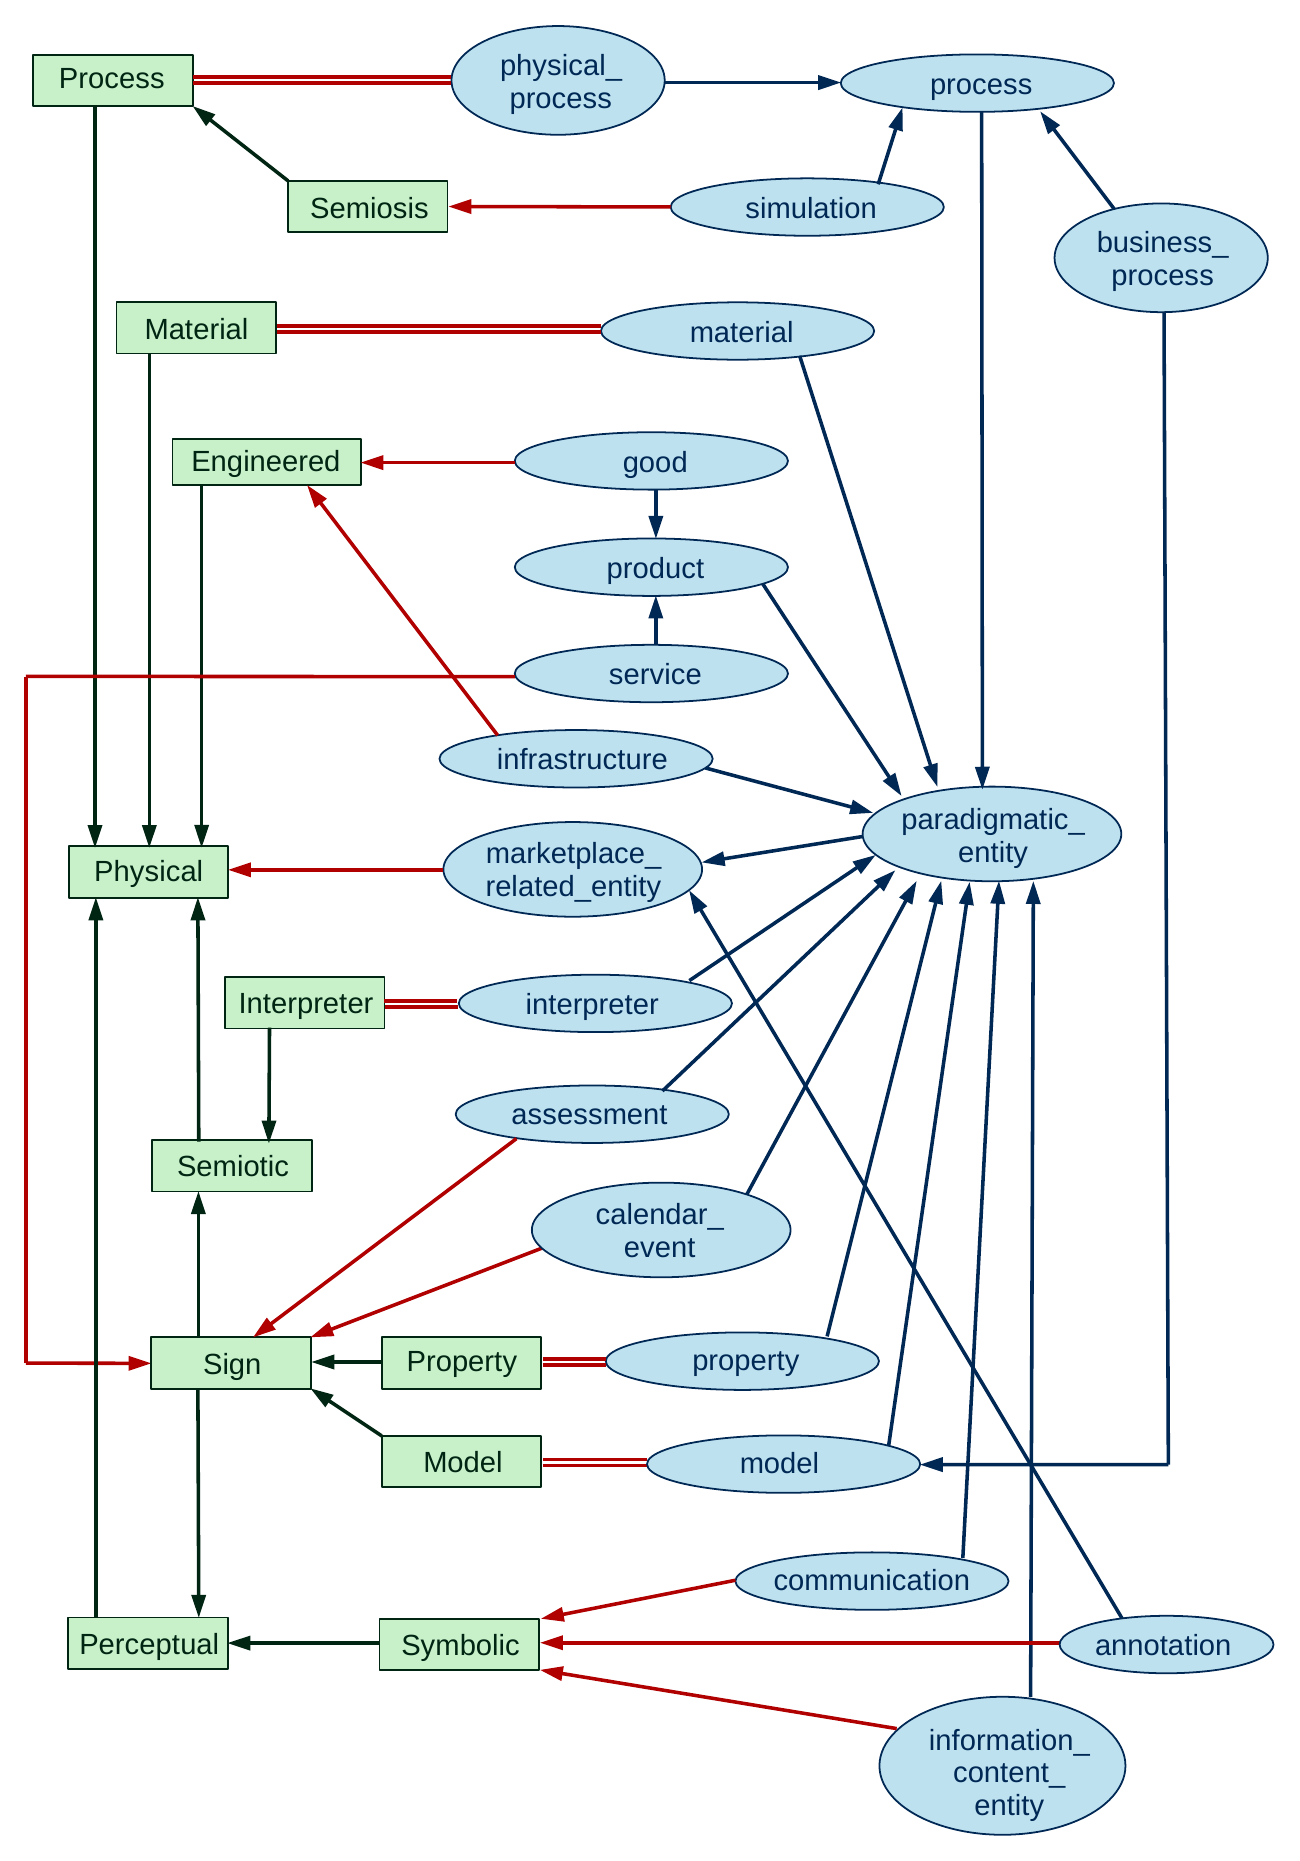

physical_
process
process
Process
simulation
Semiosis
business_
process
Material
material
good
Engineered
product
service
infrastructure
paradigmatic_
entity
marketplace_related_entity
Physical
interpreter
Interpreter
assessment
Semiotic
calendar_
event
property
Sign
Property
model
Model
communication
annotation
Perceptual
Symbolic
information_
content_
entity